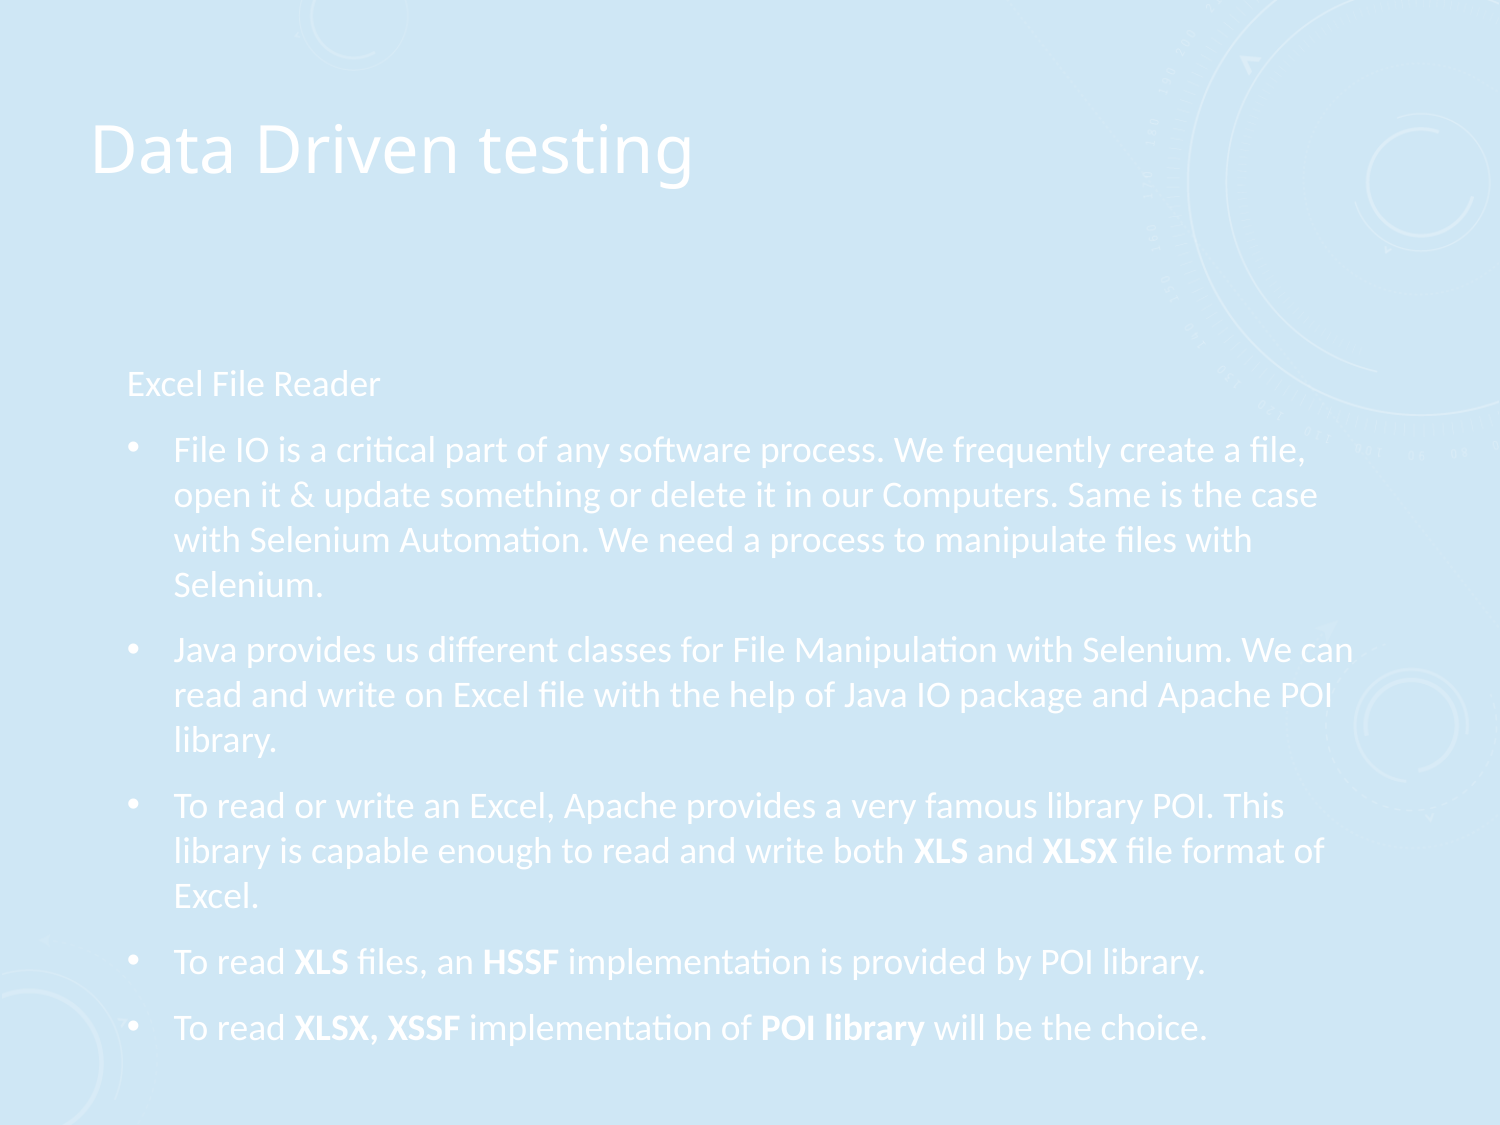

# Data Driven testing
Excel File Reader
File IO is a critical part of any software process. We frequently create a file, open it & update something or delete it in our Computers. Same is the case with Selenium Automation. We need a process to manipulate files with Selenium.
Java provides us different classes for File Manipulation with Selenium. We can read and write on Excel file with the help of Java IO package and Apache POI library.
To read or write an Excel, Apache provides a very famous library POI. This library is capable enough to read and write both XLS and XLSX file format of Excel.
To read XLS files, an HSSF implementation is provided by POI library.
To read XLSX, XSSF implementation of POI library will be the choice.